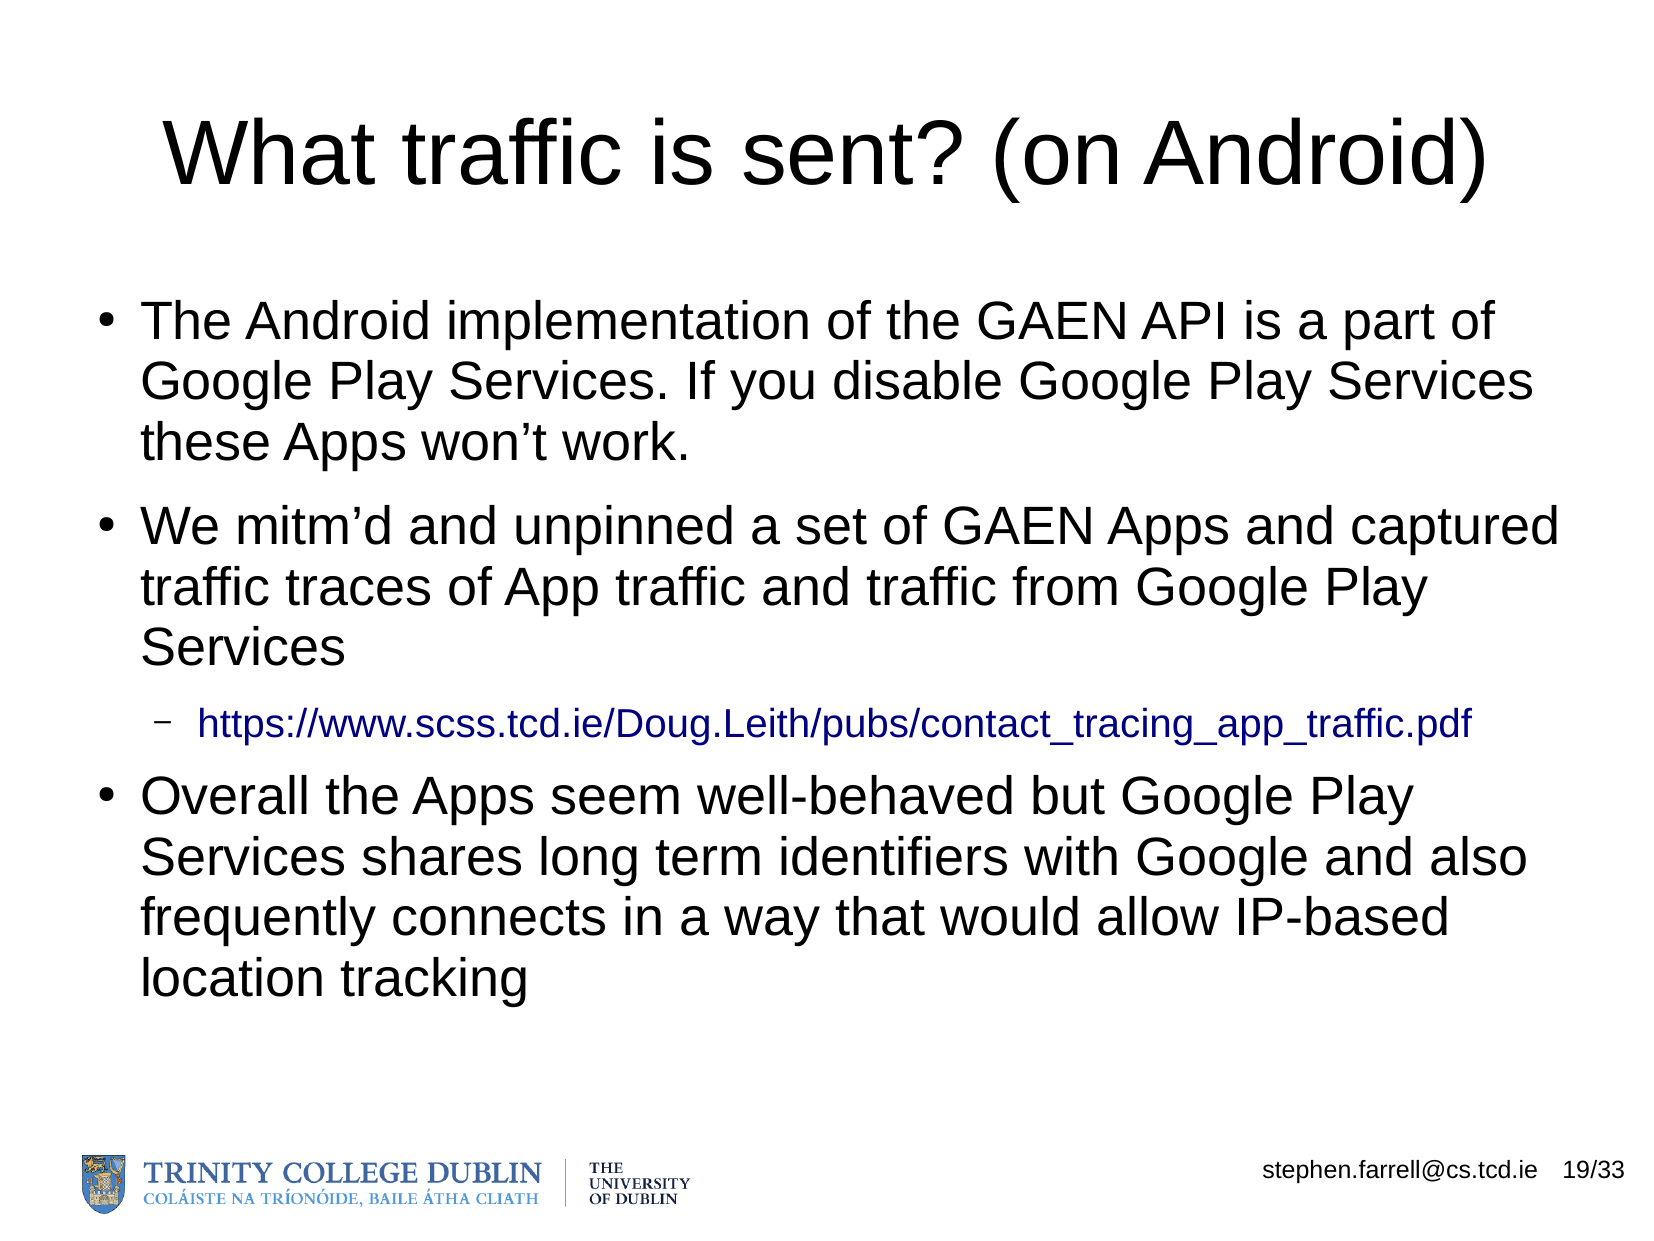

# What traffic is sent? (on Android)
The Android implementation of the GAEN API is a part of Google Play Services. If you disable Google Play Services these Apps won’t work.
We mitm’d and unpinned a set of GAEN Apps and captured traffic traces of App traffic and traffic from Google Play Services
https://www.scss.tcd.ie/Doug.Leith/pubs/contact_tracing_app_traffic.pdf
Overall the Apps seem well-behaved but Google Play Services shares long term identifiers with Google and also frequently connects in a way that would allow IP-based location tracking